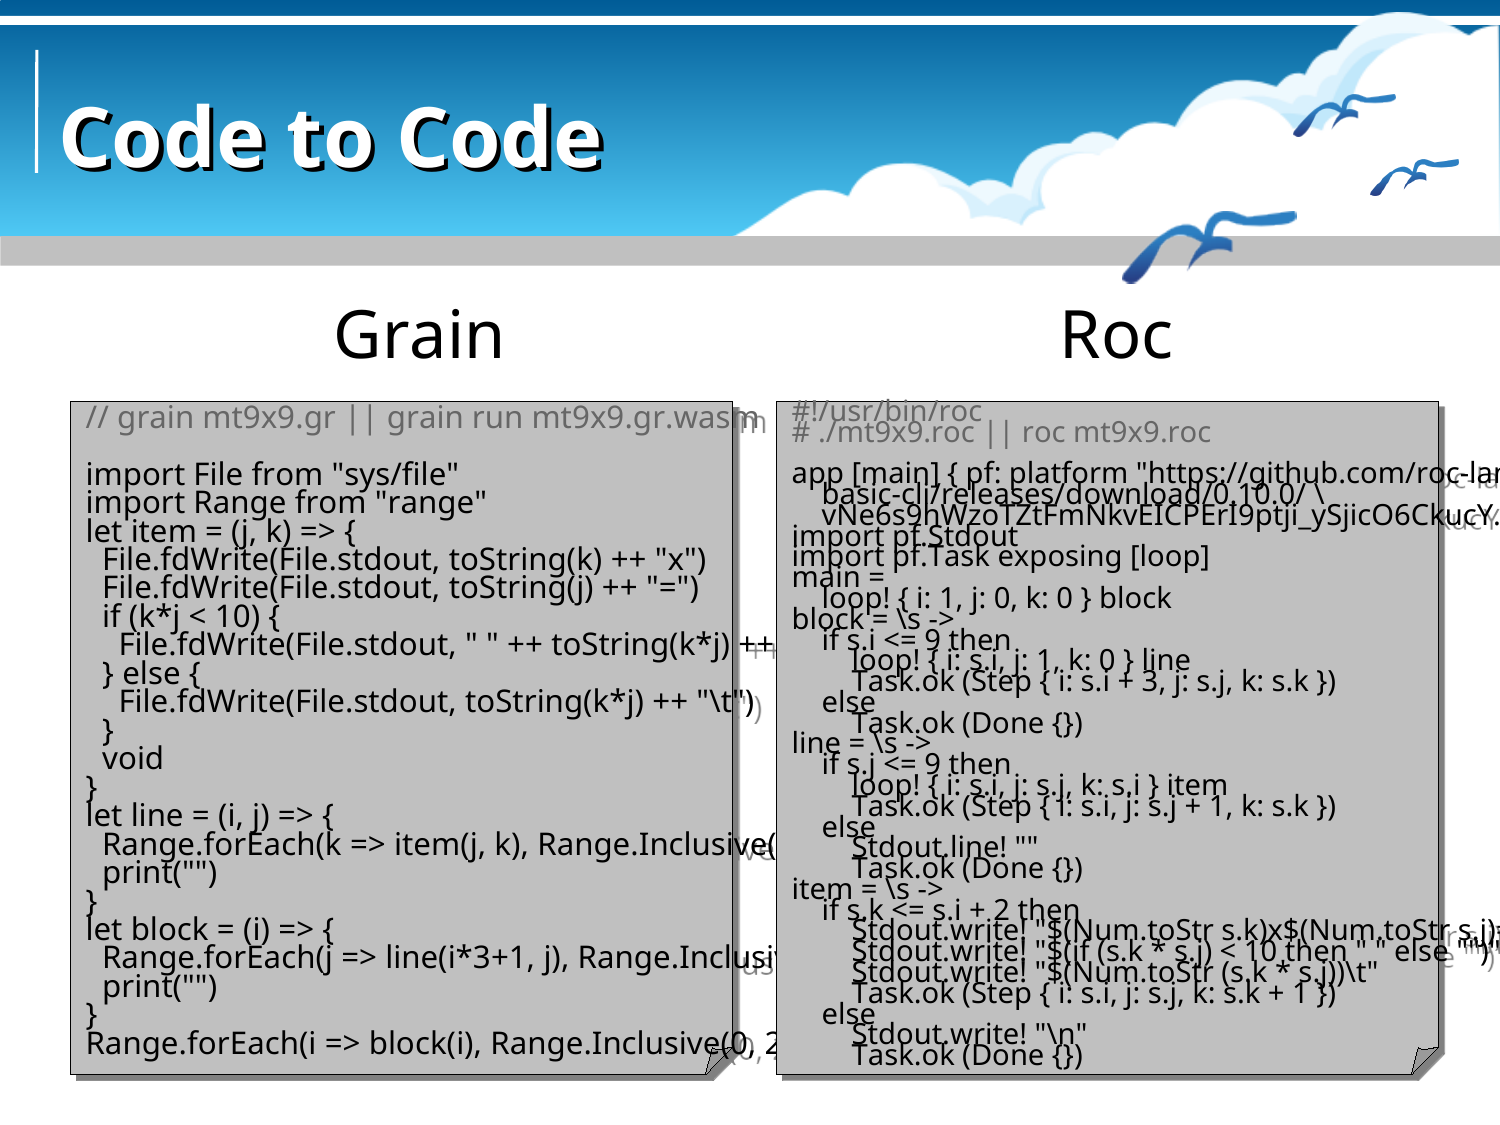

# Code to Code
Roc
Grain
// grain mt9x9.gr || grain run mt9x9.gr.wasm
import File from "sys/file"
import Range from "range"
let item = (j, k) => {
 File.fdWrite(File.stdout, toString(k) ++ "x")
 File.fdWrite(File.stdout, toString(j) ++ "=")
 if (k*j < 10) {
 File.fdWrite(File.stdout, " " ++ toString(k*j) ++ "\t")
 } else {
 File.fdWrite(File.stdout, toString(k*j) ++ "\t")
 }
 void
}
let line = (i, j) => {
 Range.forEach(k => item(j, k), Range.Inclusive(i, i+2))
 print("")
}
let block = (i) => {
 Range.forEach(j => line(i*3+1, j), Range.Inclusive(1, 9))
 print("")
}
Range.forEach(i => block(i), Range.Inclusive(0, 2))
#!/usr/bin/roc
# ./mt9x9.roc || roc mt9x9.roc
app [main] { pf: platform "https://github.com/roc-lang/ \
 basic-cli/releases/download/0.10.0/ \
 vNe6s9hWzoTZtFmNkvEICPErI9ptji_ySjicO6CkucY.tar.br" }
import pf.Stdout
import pf.Task exposing [loop]
main =
 loop! { i: 1, j: 0, k: 0 } block
block = \s ->
 if s.i <= 9 then
 loop! { i: s.i, j: 1, k: 0 } line
 Task.ok (Step { i: s.i + 3, j: s.j, k: s.k })
 else
 Task.ok (Done {})
line = \s ->
 if s.j <= 9 then
 loop! { i: s.i, j: s.j, k: s.i } item
 Task.ok (Step { i: s.i, j: s.j + 1, k: s.k })
 else
 Stdout.line! ""
 Task.ok (Done {})
item = \s ->
 if s.k <= s.i + 2 then
 Stdout.write! "$(Num.toStr s.k)x$(Num.toStr s.j)="
 Stdout.write! "$(if (s.k * s.j) < 10 then " " else "")"
 Stdout.write! "$(Num.toStr (s.k * s.j))\t"
 Task.ok (Step { i: s.i, j: s.j, k: s.k + 1 })
 else
 Stdout.write! "\n"
 Task.ok (Done {})